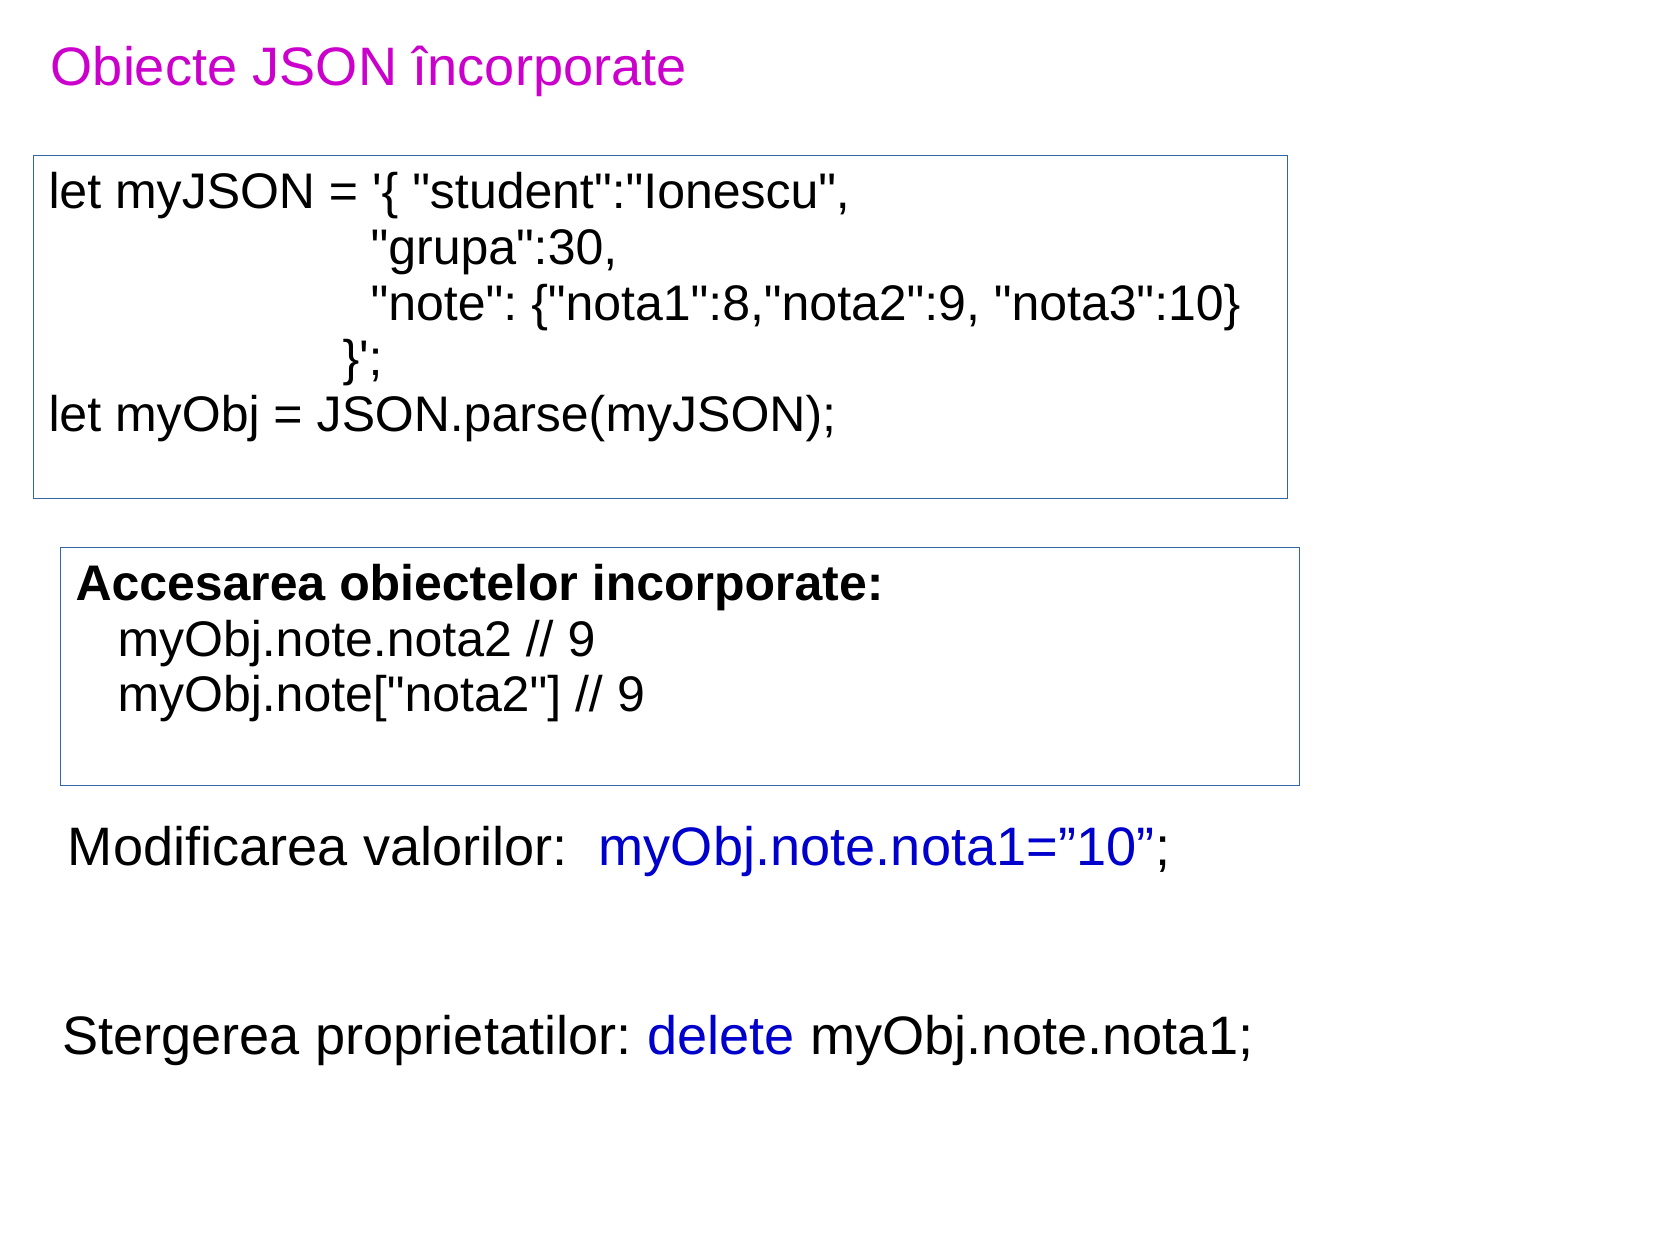

Obiecte JSON încorporate
let myJSON = '{ "student":"Ionescu",
 "grupa":30,
 "note": {"nota1":8,"nota2":9, "nota3":10}
 }';
let myObj = JSON.parse(myJSON);
Accesarea obiectelor incorporate:
 myObj.note.nota2 // 9
 myObj.note["nota2"] // 9
Modificarea valorilor: myObj.note.nota1=”10”;
Stergerea proprietatilor: delete myObj.note.nota1;